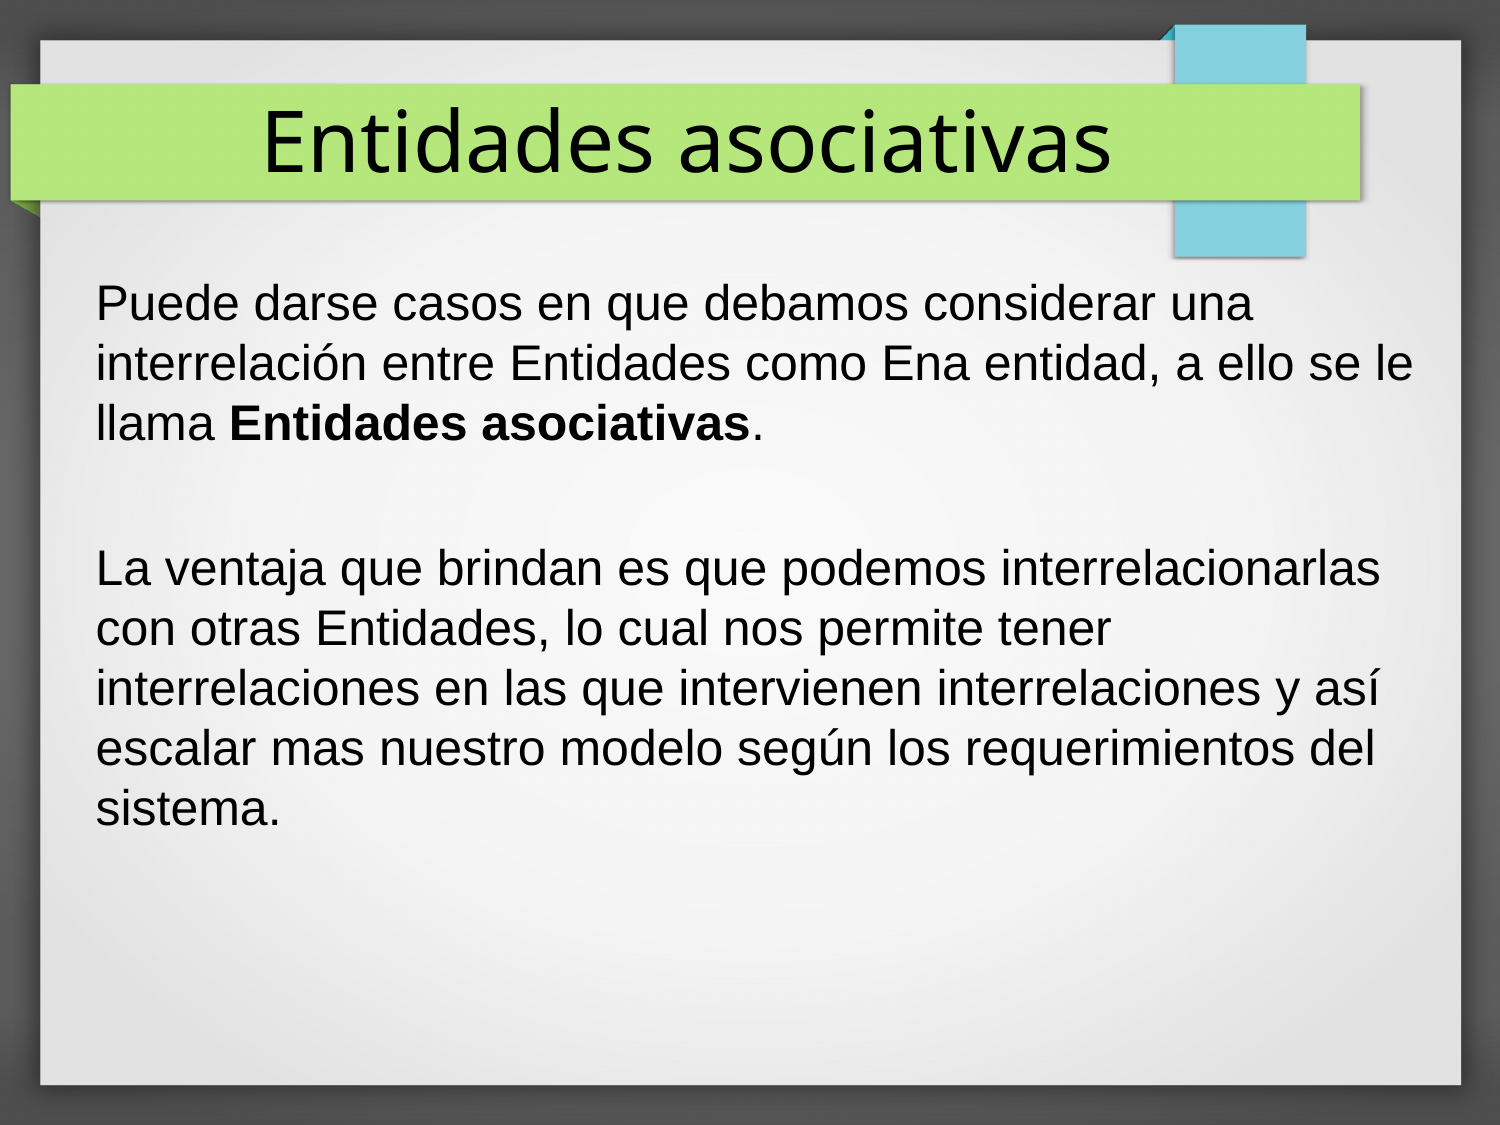

Entidades asociativas
Puede darse casos en que debamos considerar una interrelación entre Entidades como Ena entidad, a ello se le llama Entidades asociativas.
La ventaja que brindan es que podemos interrelacionarlas con otras Entidades, lo cual nos permite tener interrelaciones en las que intervienen interrelaciones y así escalar mas nuestro modelo según los requerimientos del sistema.